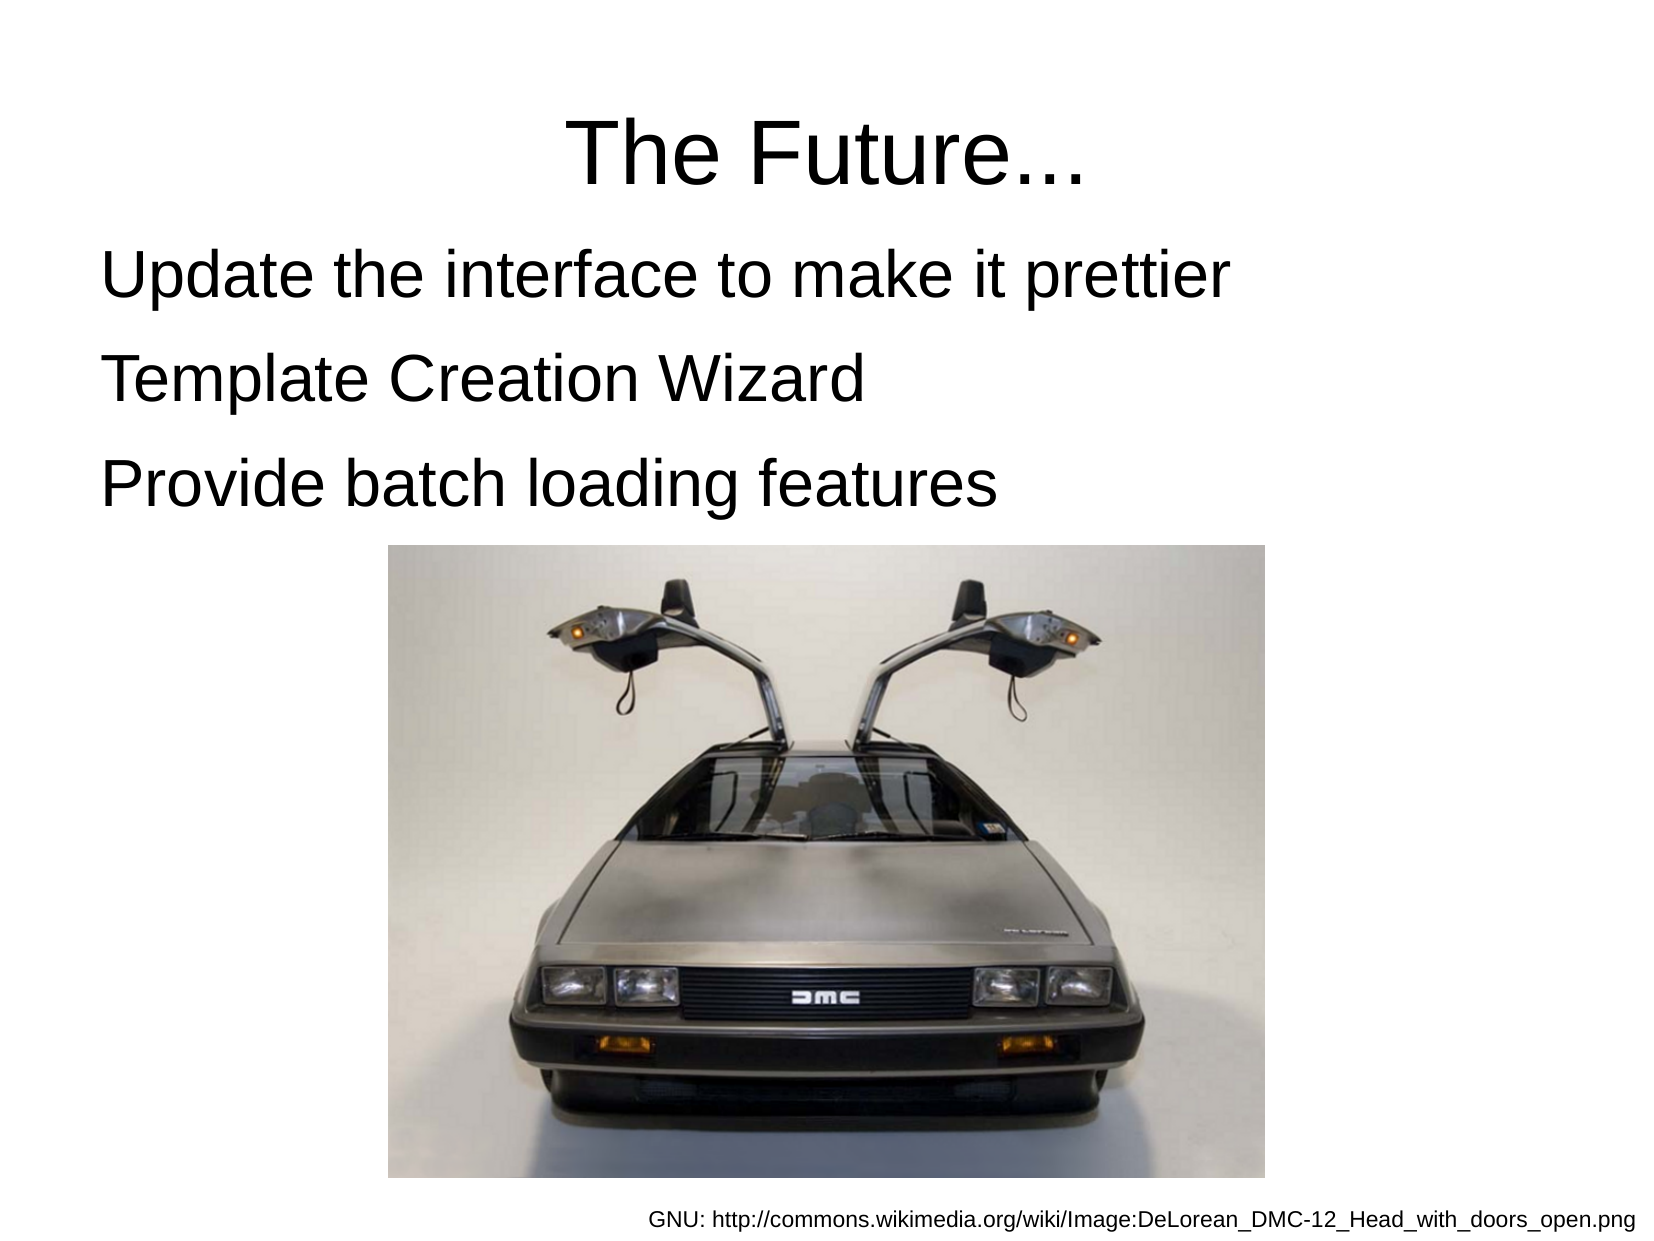

# The Future...
Update the interface to make it prettier
Template Creation Wizard
Provide batch loading features
GNU: http://commons.wikimedia.org/wiki/Image:DeLorean_DMC-12_Head_with_doors_open.png